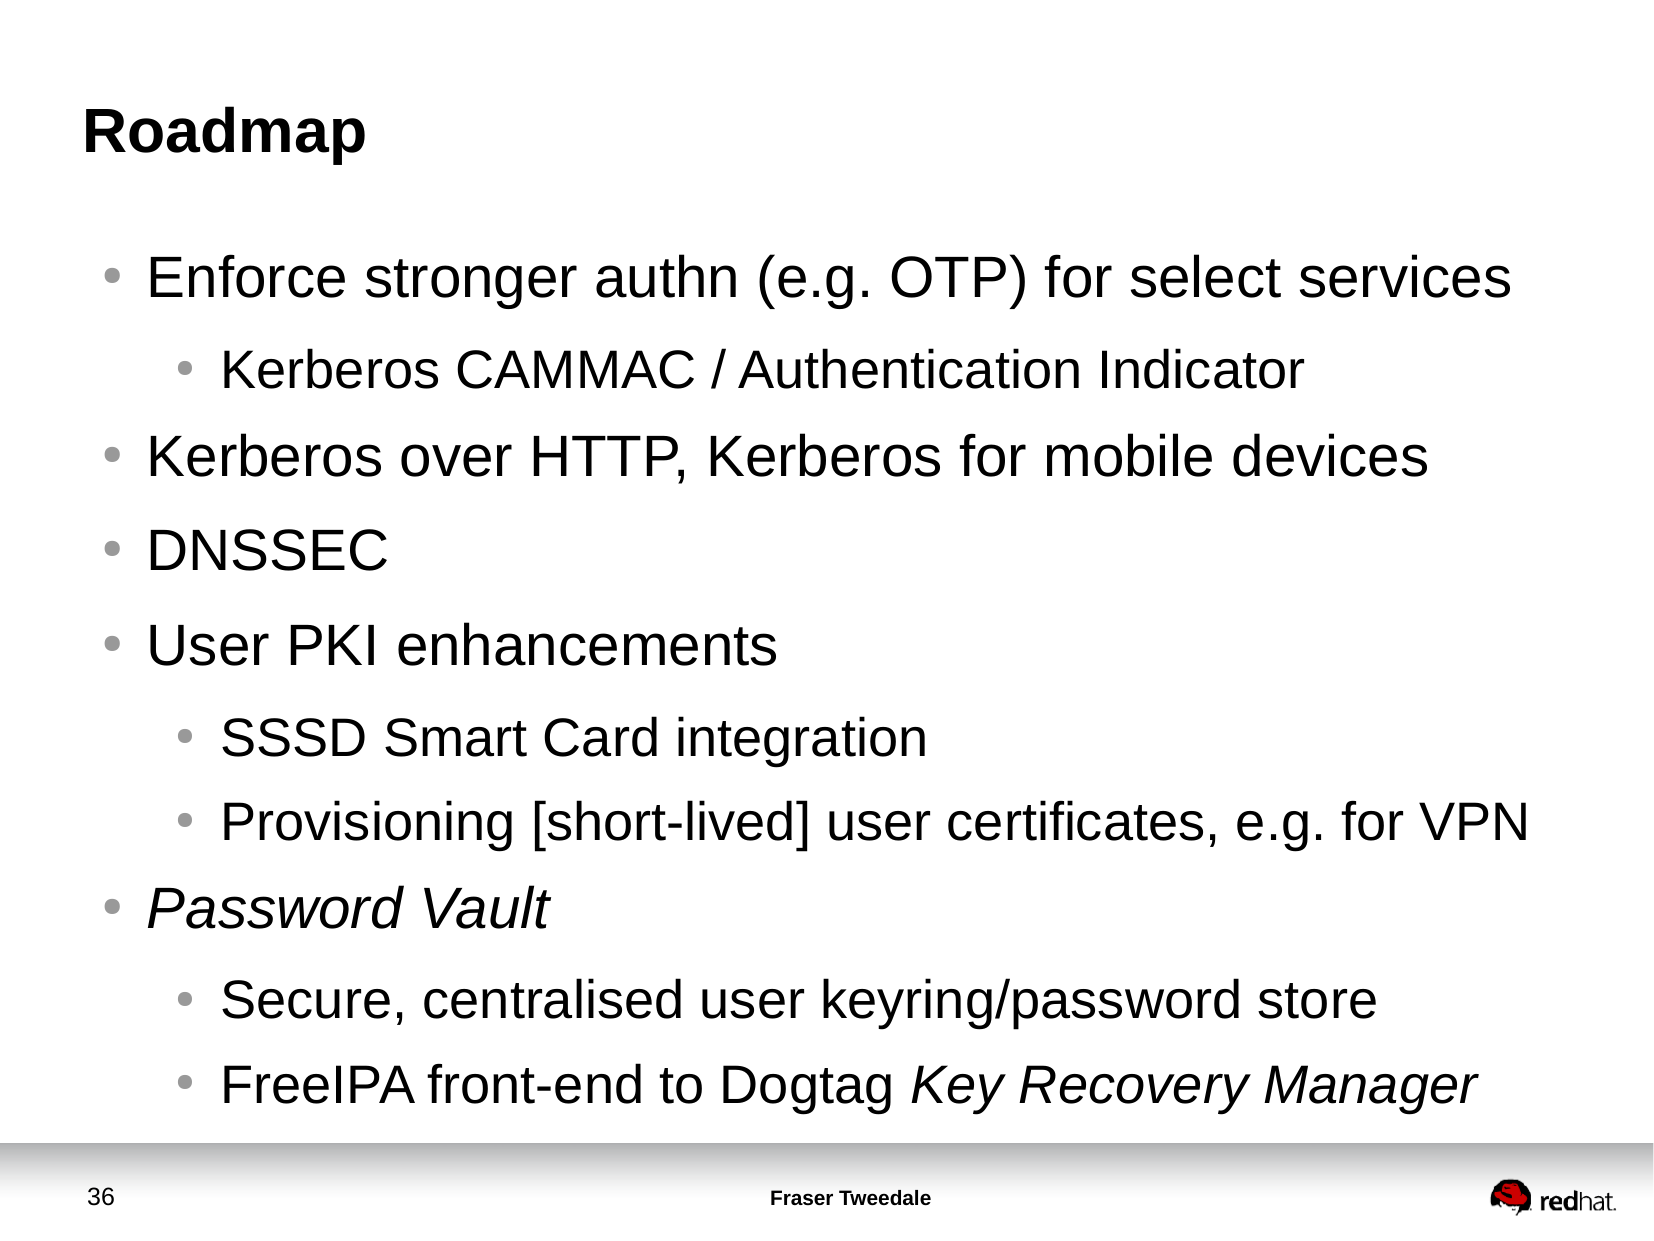

# Roadmap
Enforce stronger authn (e.g. OTP) for select services
Kerberos CAMMAC / Authentication Indicator
Kerberos over HTTP, Kerberos for mobile devices
DNSSEC
User PKI enhancements
SSSD Smart Card integration
Provisioning [short-lived] user certificates, e.g. for VPN
Password Vault
Secure, centralised user keyring/password store
FreeIPA front-end to Dogtag Key Recovery Manager